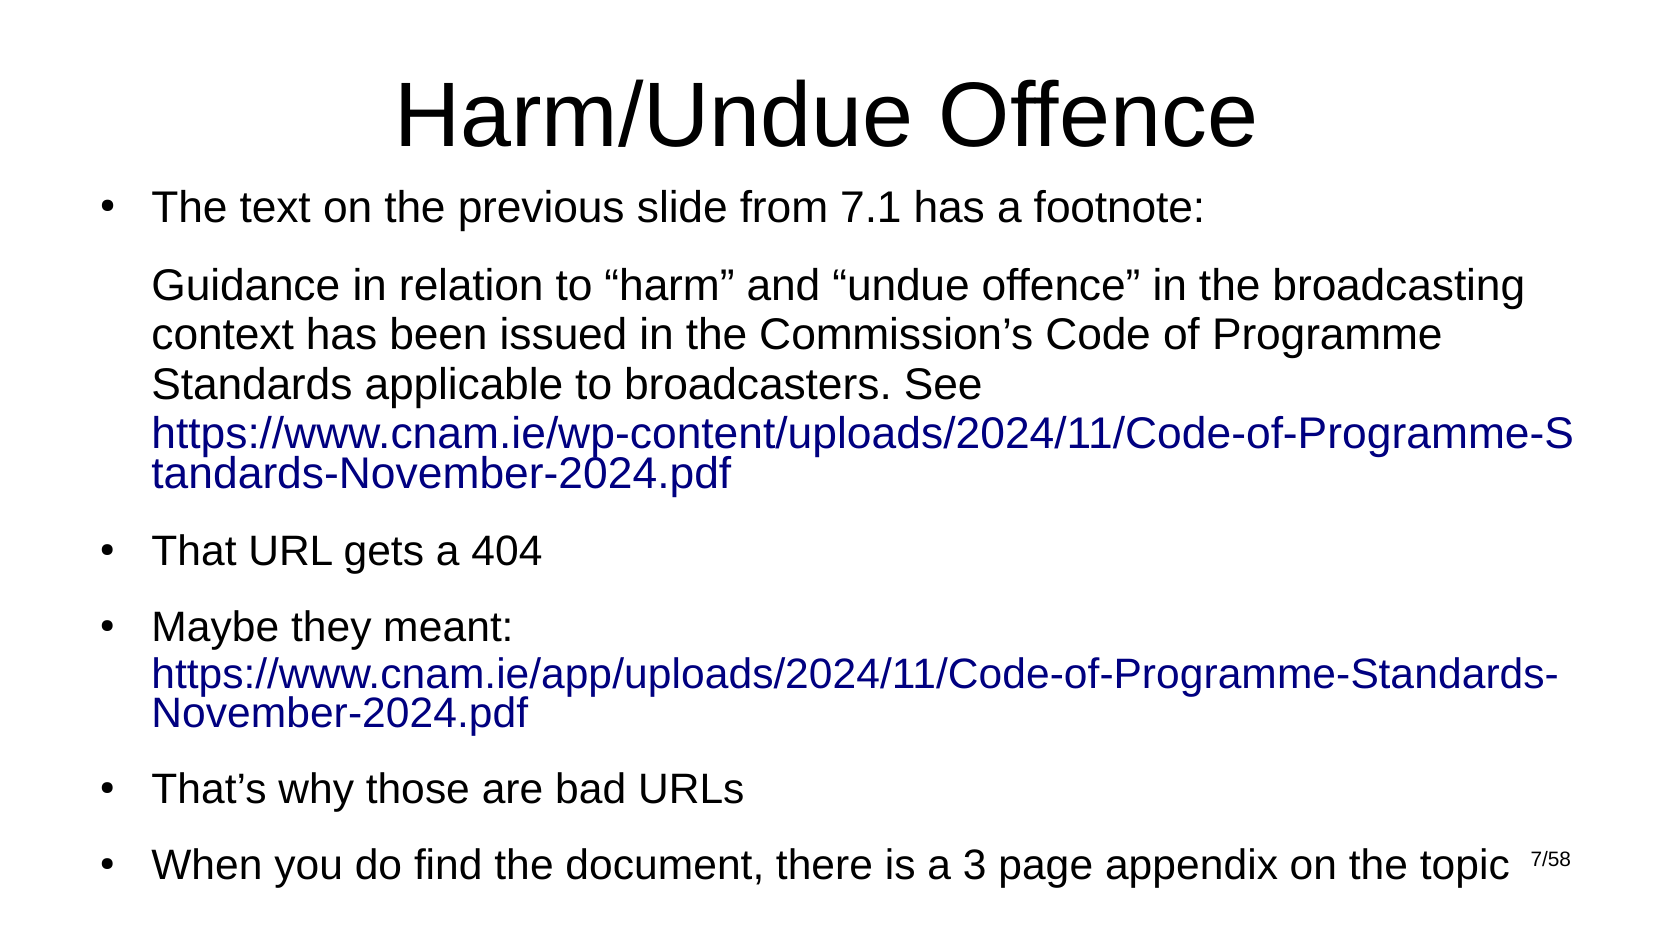

# Harm/Undue Offence
The text on the previous slide from 7.1 has a footnote:
Guidance in relation to “harm” and “undue offence” in the broadcasting context has been issued in the Commission’s Code of Programme Standards applicable to broadcasters. See https://www.cnam.ie/wp-content/uploads/2024/11/Code-of-Programme-Standards-November-2024.pdf
That URL gets a 404
Maybe they meant: https://www.cnam.ie/app/uploads/2024/11/Code-of-Programme-Standards-November-2024.pdf
That’s why those are bad URLs
When you do find the document, there is a 3 page appendix on the topic
7